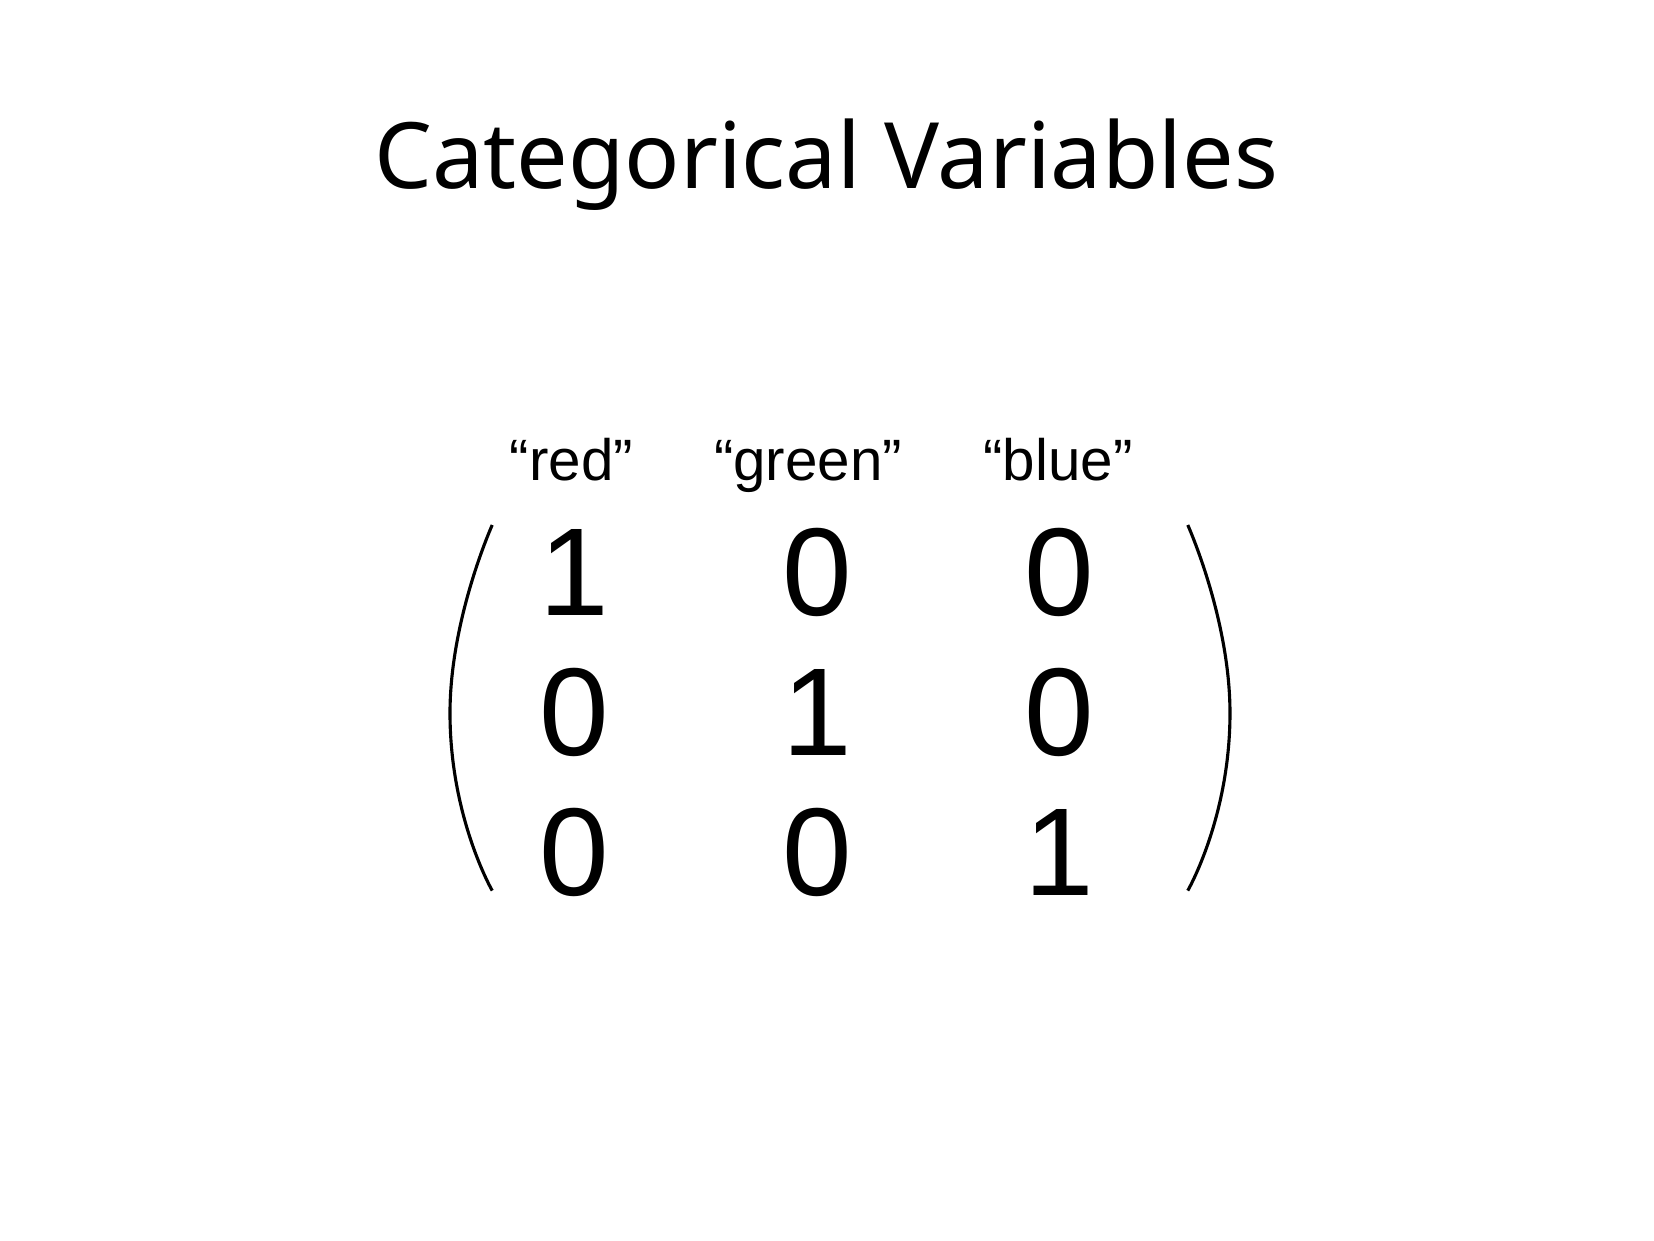

# Categorical Variables
“red” “green” “blue”
1 0 0
0 1 0
0 0 1